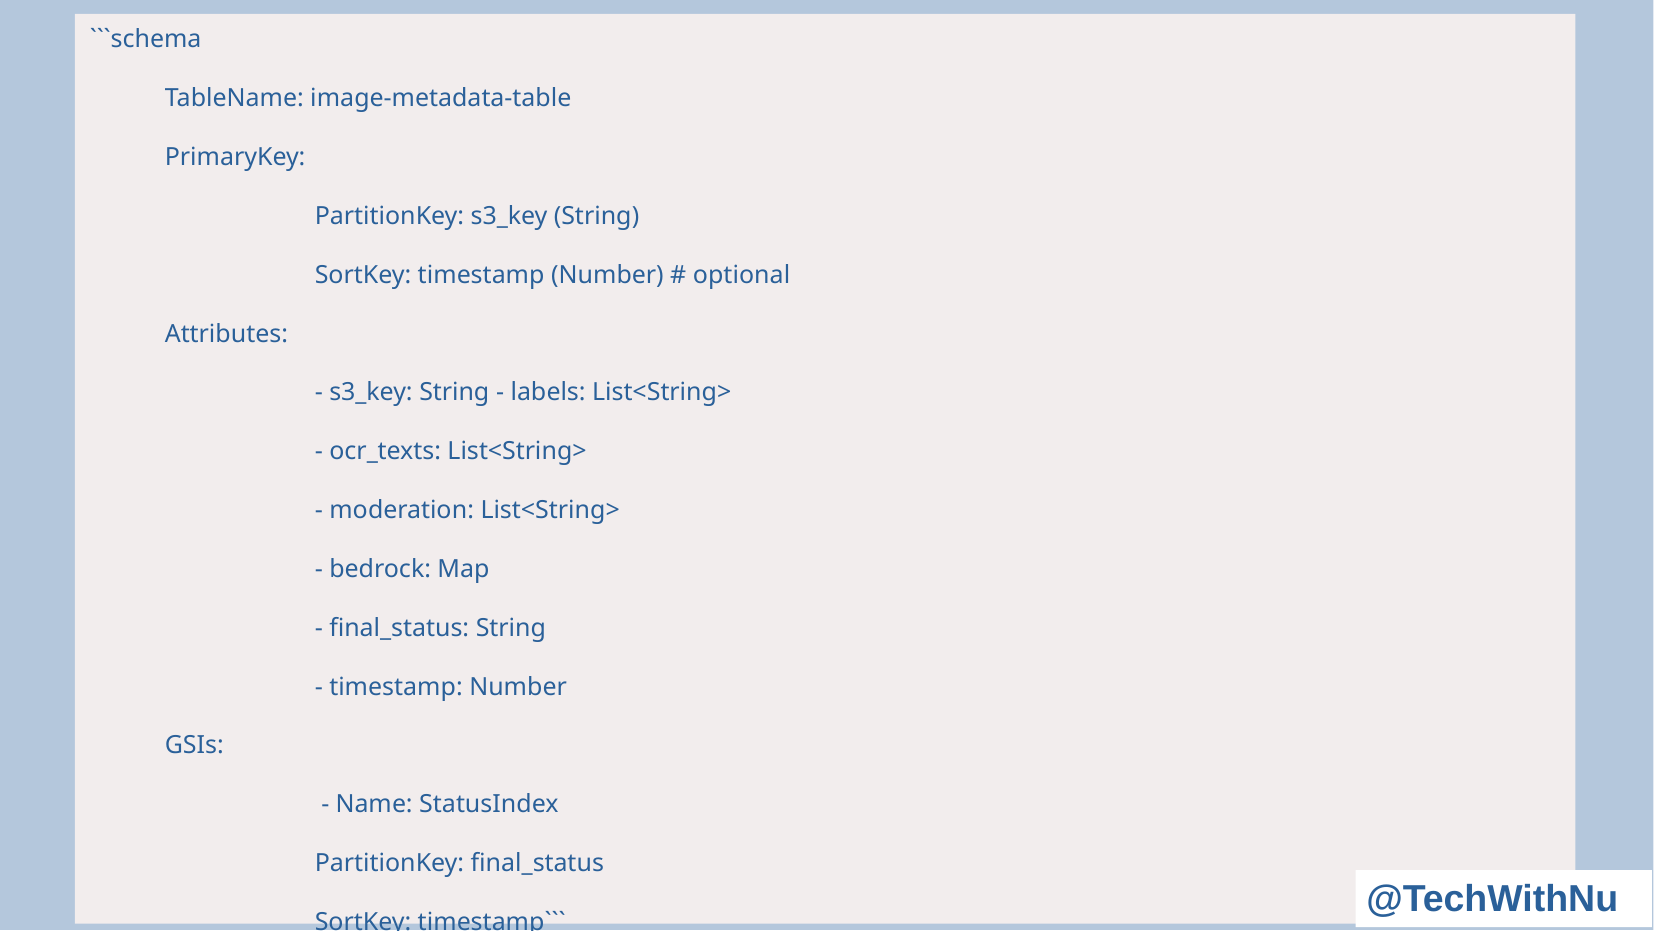

```schema
	TableName: image-metadata-table
	PrimaryKey:
			PartitionKey: s3_key (String)
 			SortKey: timestamp (Number) # optional
	Attributes:
			- s3_key: String - labels: List<String>
			- ocr_texts: List<String>
			- moderation: List<String>
			- bedrock: Map
			- final_status: String
			- timestamp: Number
	GSIs:
			 - Name: StatusIndex
			PartitionKey: final_status
			SortKey: timestamp```
* **Purpose:** Store metadata results for moderation, OCR text, product labels, and final status.
@TechWithNu